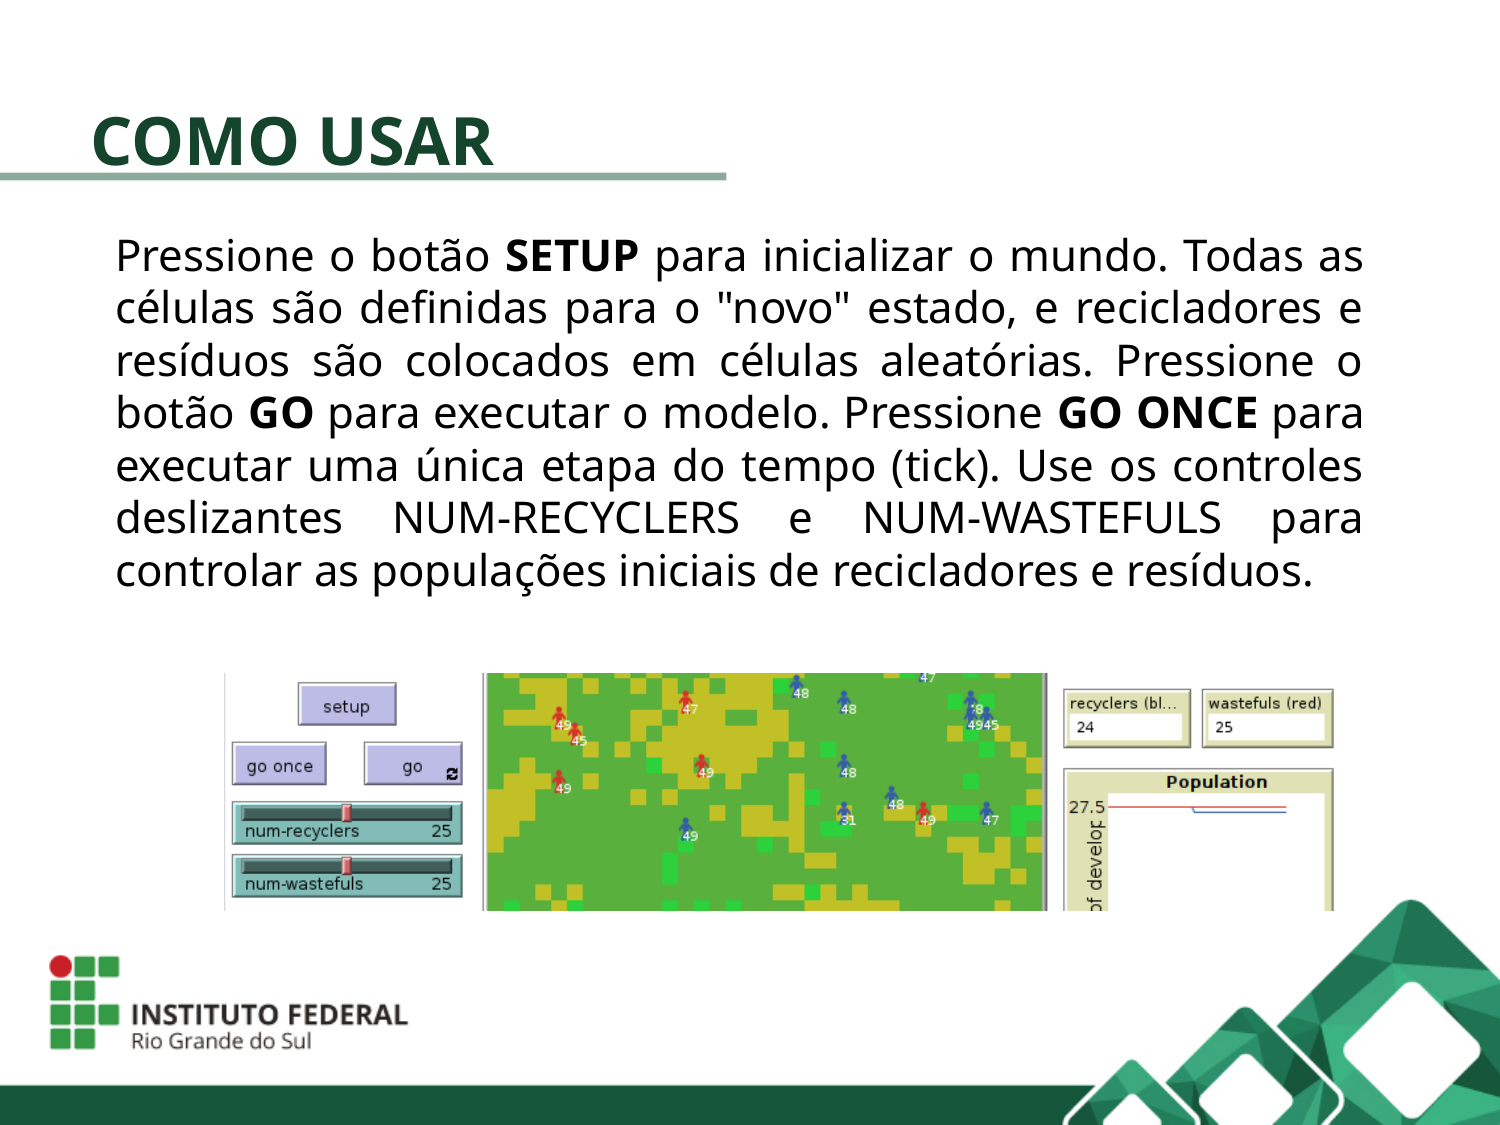

# COMO USAR
Pressione o botão SETUP para inicializar o mundo. Todas as células são definidas para o "novo" estado, e recicladores e resíduos são colocados em células aleatórias. Pressione o botão GO para executar o modelo. Pressione GO ONCE para executar uma única etapa do tempo (tick). Use os controles deslizantes NUM-RECYCLERS e NUM-WASTEFULS para controlar as populações iniciais de recicladores e resíduos.